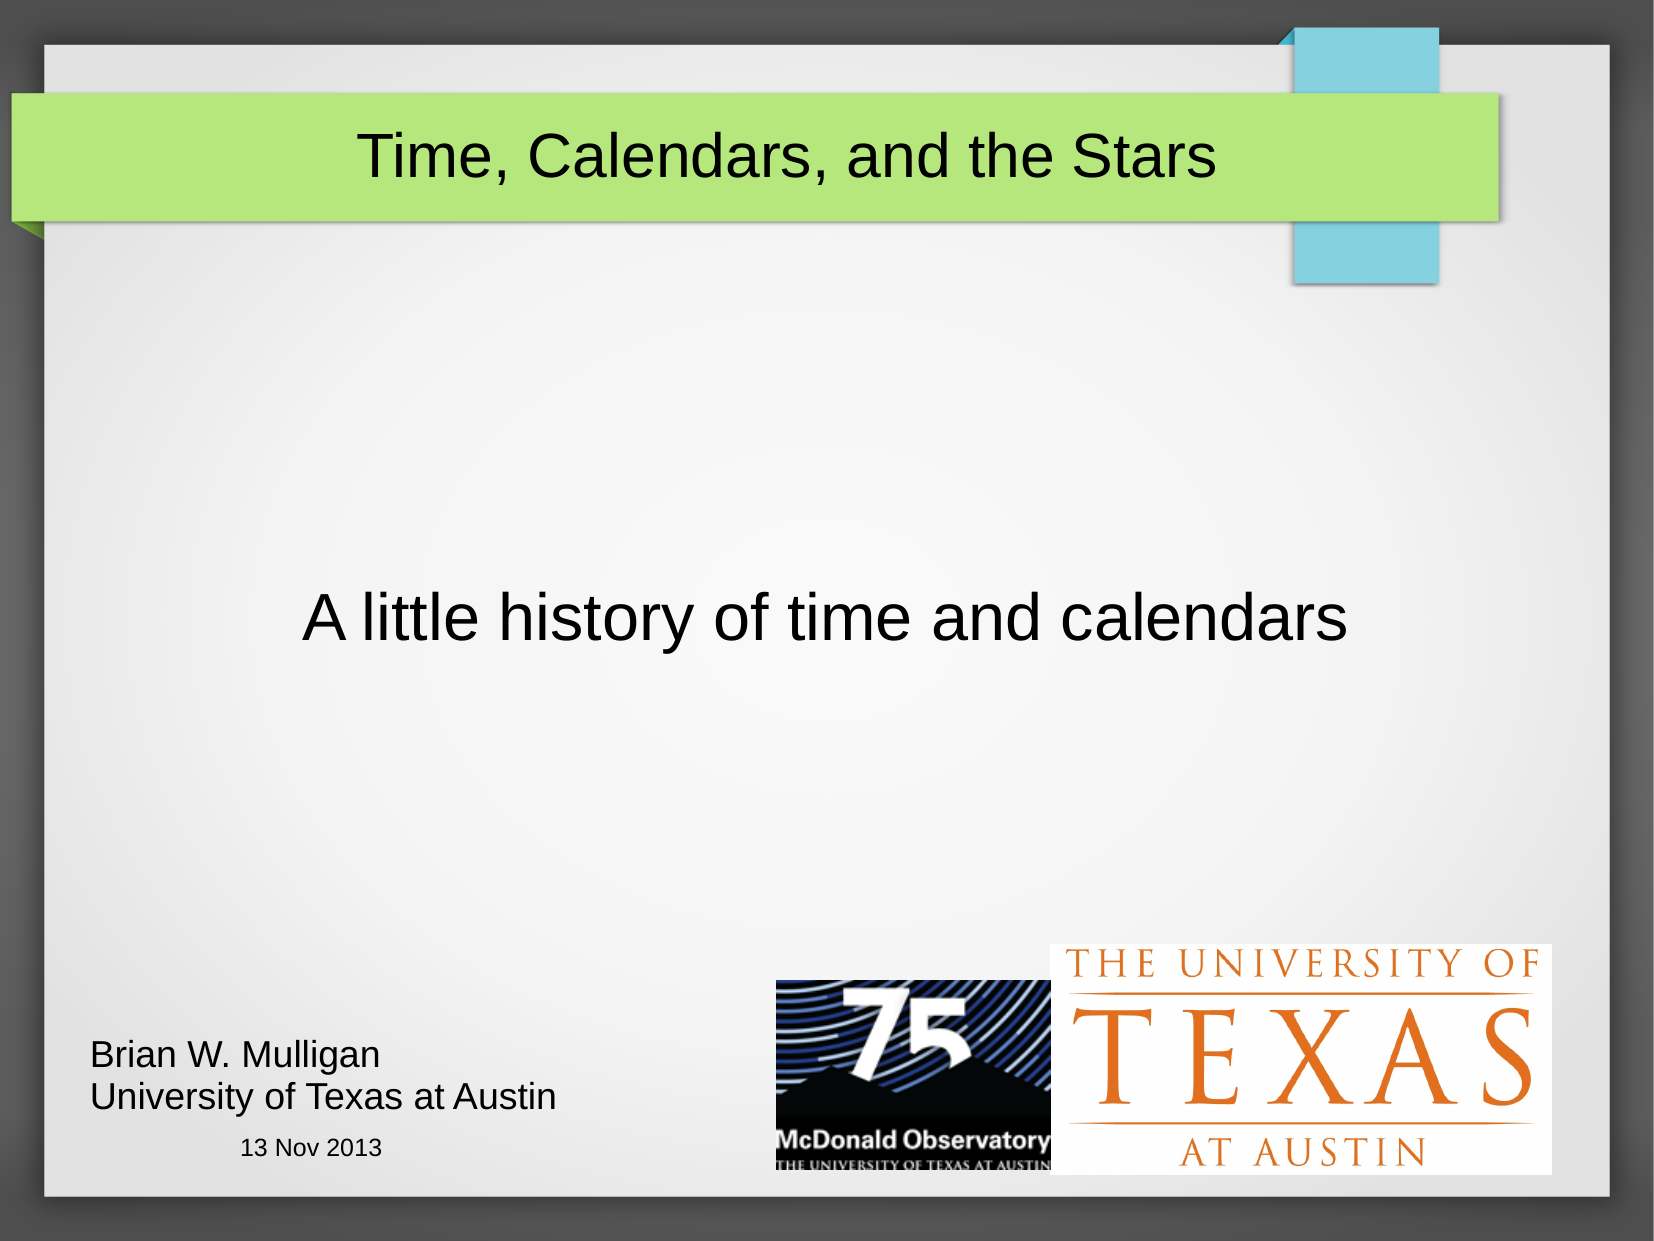

# Time, Calendars, and the Stars
A little history of time and calendars
Brian W. Mulligan
University of Texas at Austin
13 Nov 2013